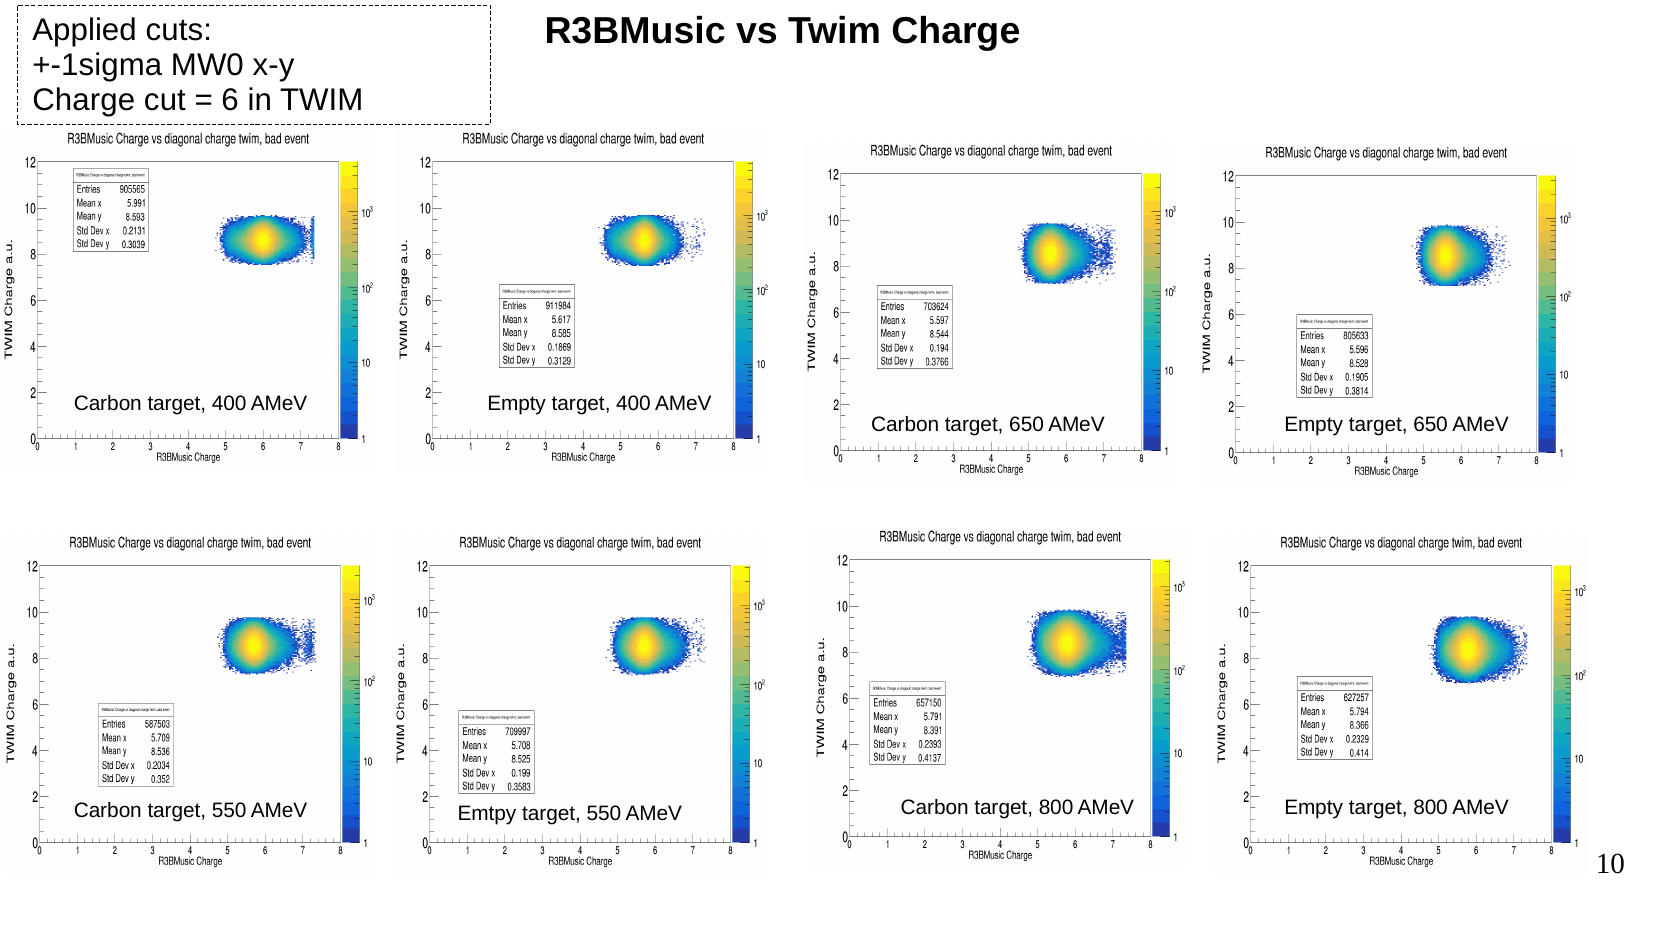

R3BMusic vs Twim Charge
Applied cuts:
+-1sigma MW0 x-y
Charge cut = 6 in TWIM
Carbon target, 400 AMeV
Empty target, 400 AMeV
Carbon target, 650 AMeV
Empty target, 650 AMeV
Carbon target, 800 AMeV
Empty target, 800 AMeV
Carbon target, 550 AMeV
Emtpy target, 550 AMeV
10